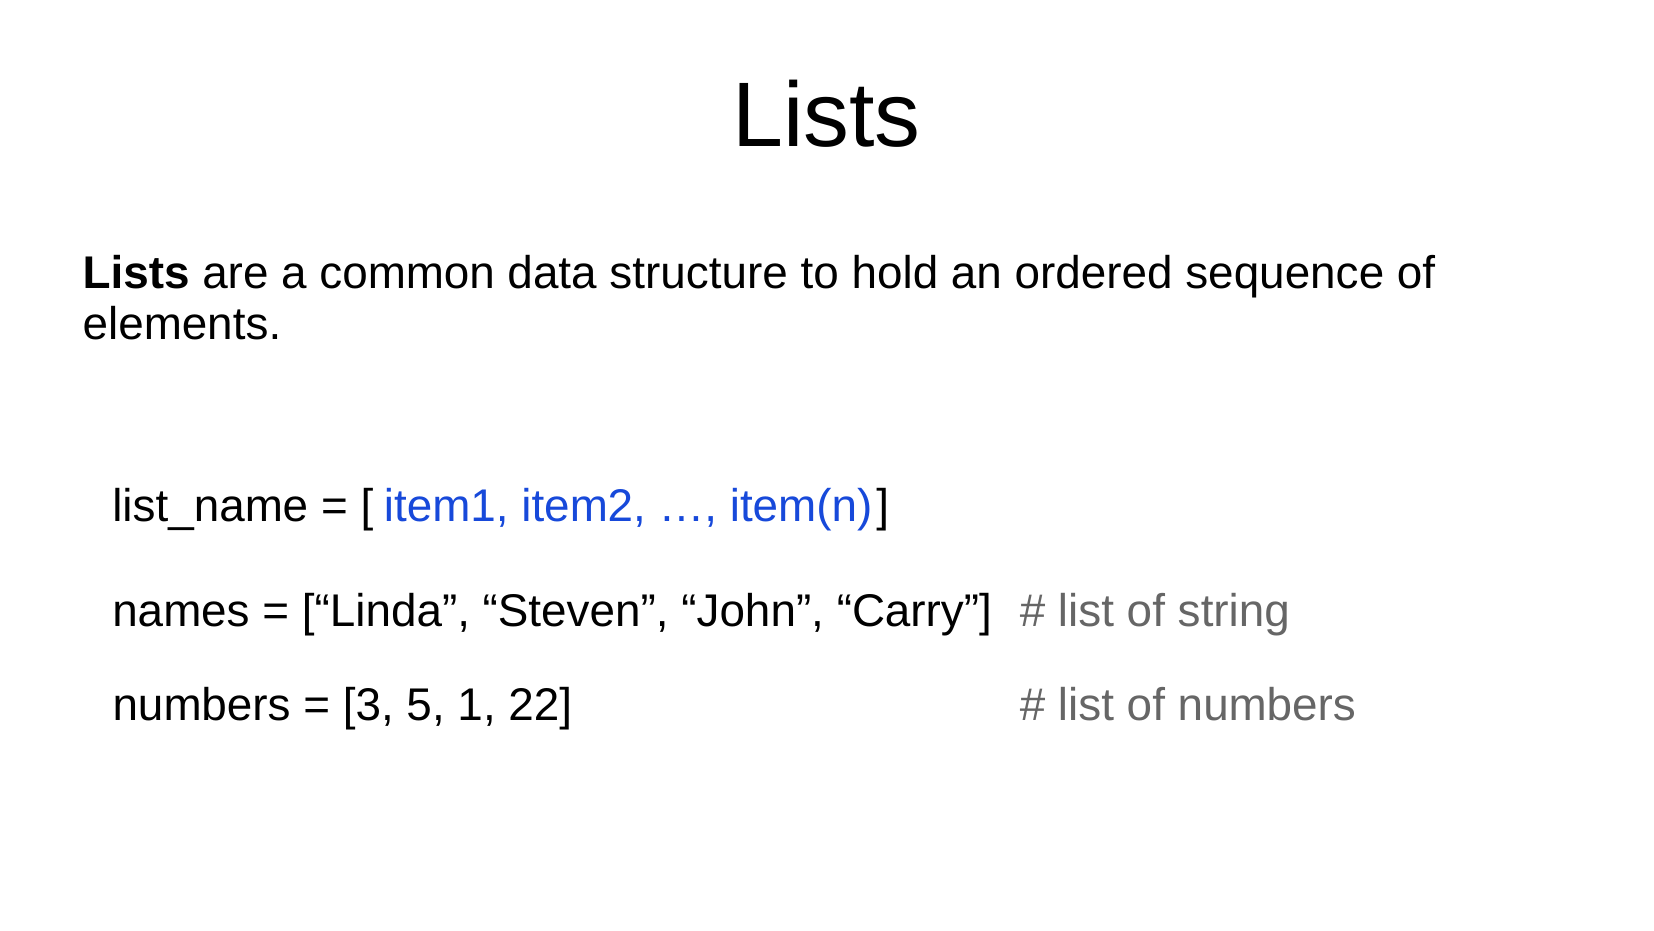

# Lists
Lists are a common data structure to hold an ordered sequence of elements.
list_name = [						 ]
item1, item2, …, item(n)
names = [“Linda”, “Steven”, “John”, “Carry”]
# list of string
numbers = [3, 5, 1, 22]
# list of numbers